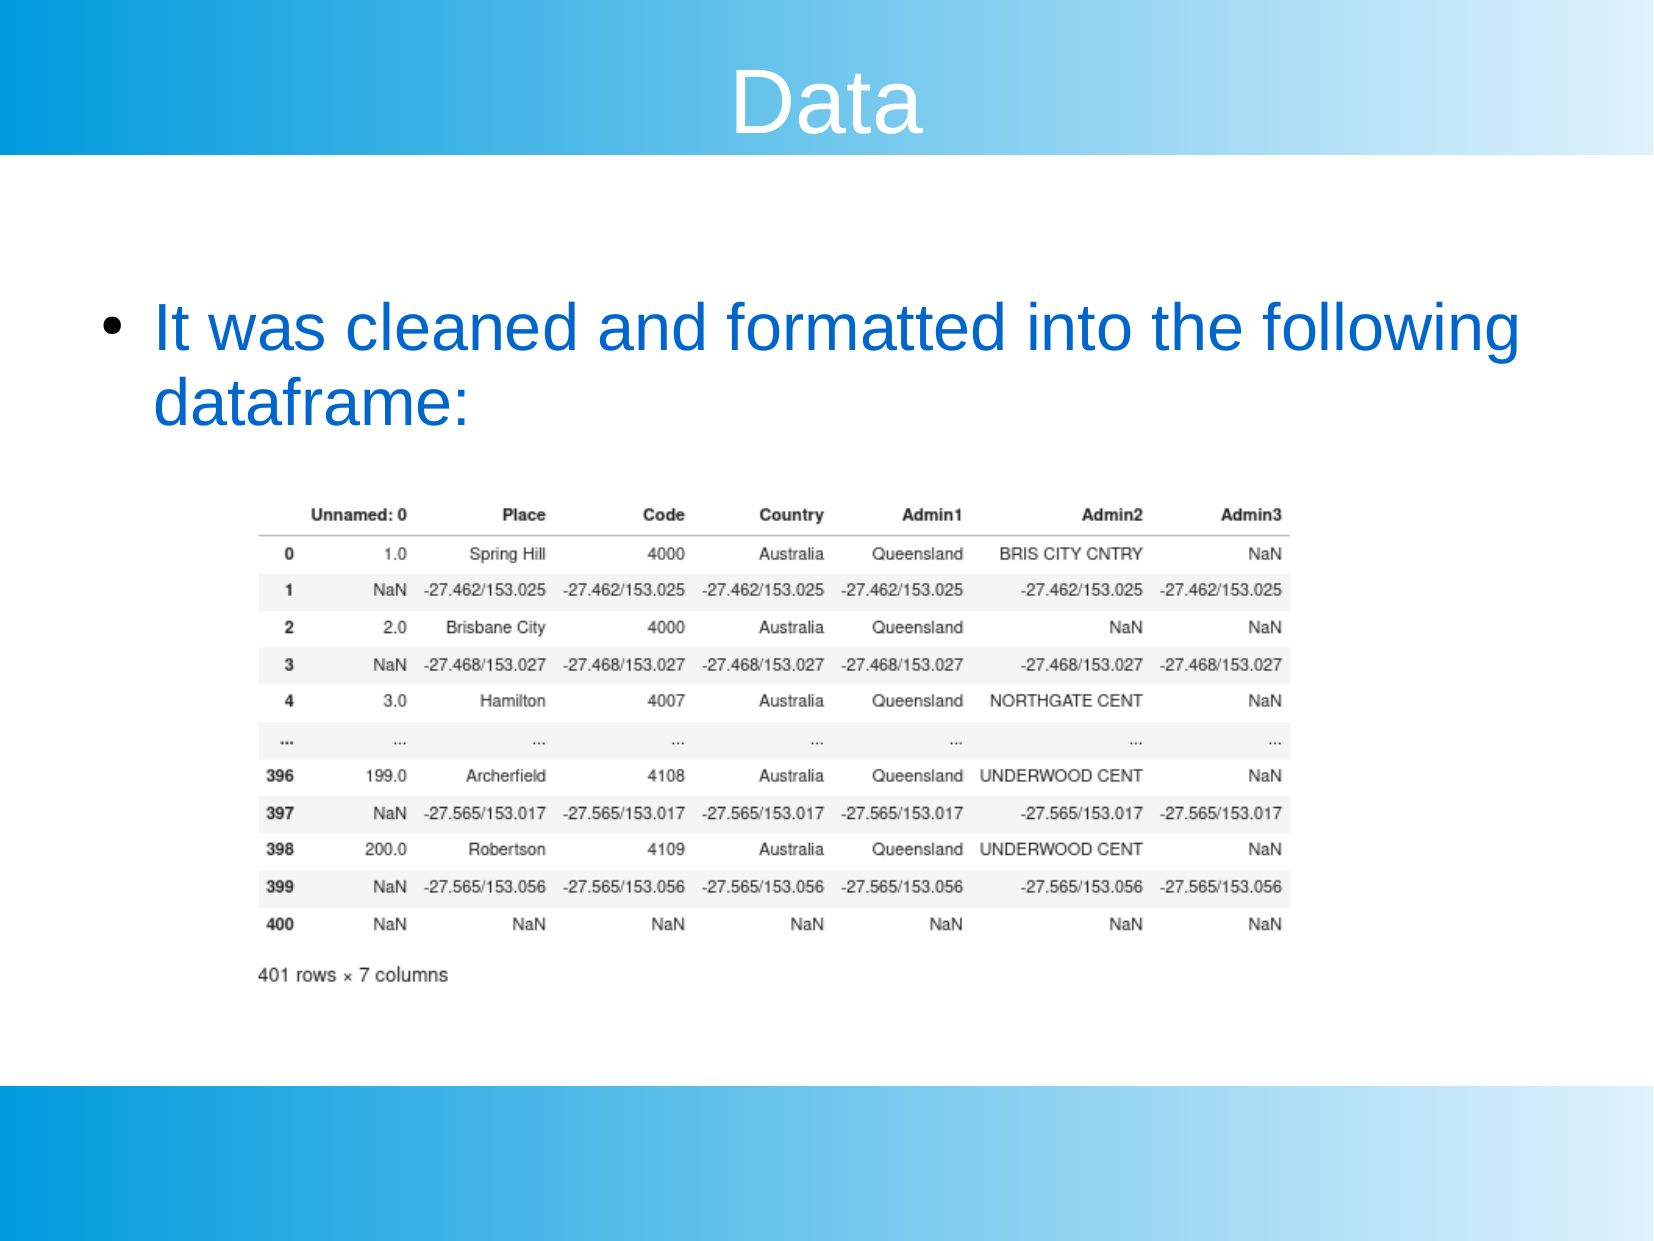

# Data
It was cleaned and formatted into the following dataframe: